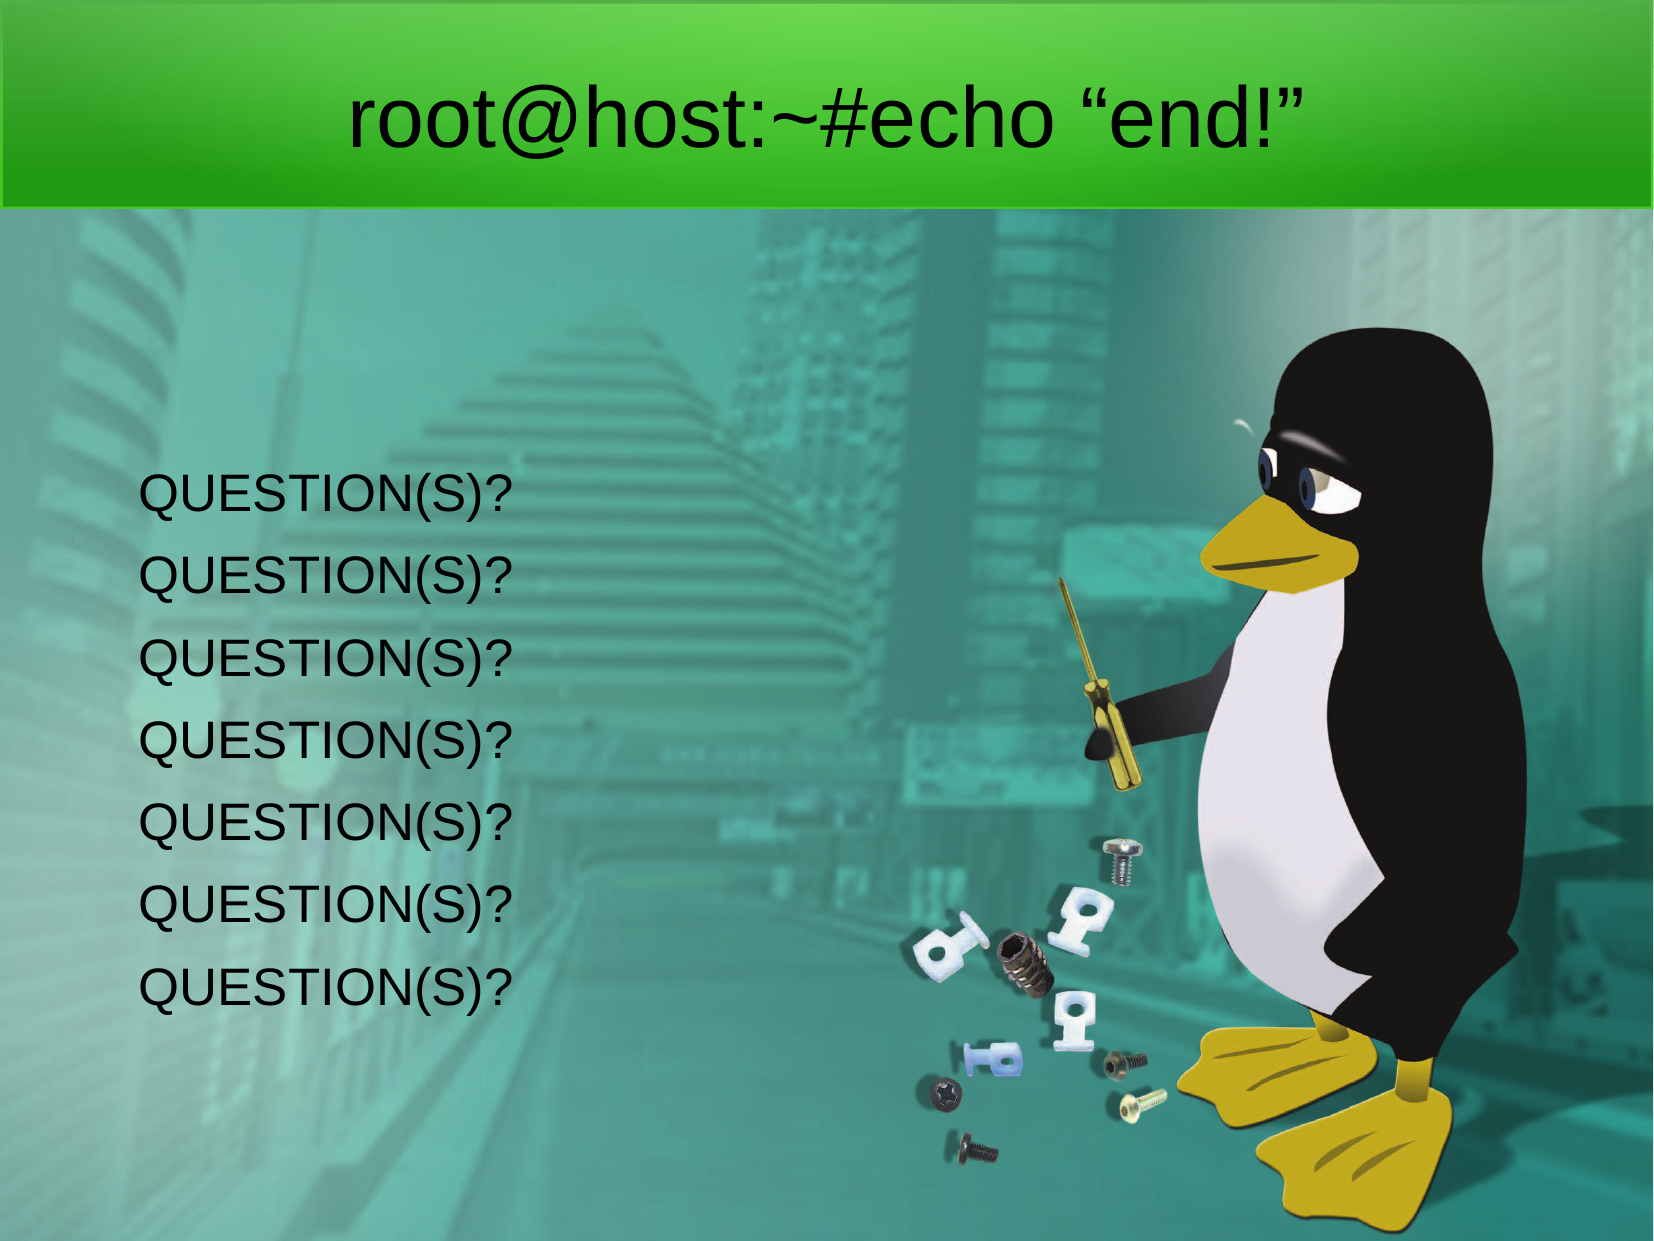

# root@host:~#echo “end!”
QUESTION(S)?
QUESTION(S)?
QUESTION(S)?
QUESTION(S)?
QUESTION(S)?
QUESTION(S)?
QUESTION(S)?